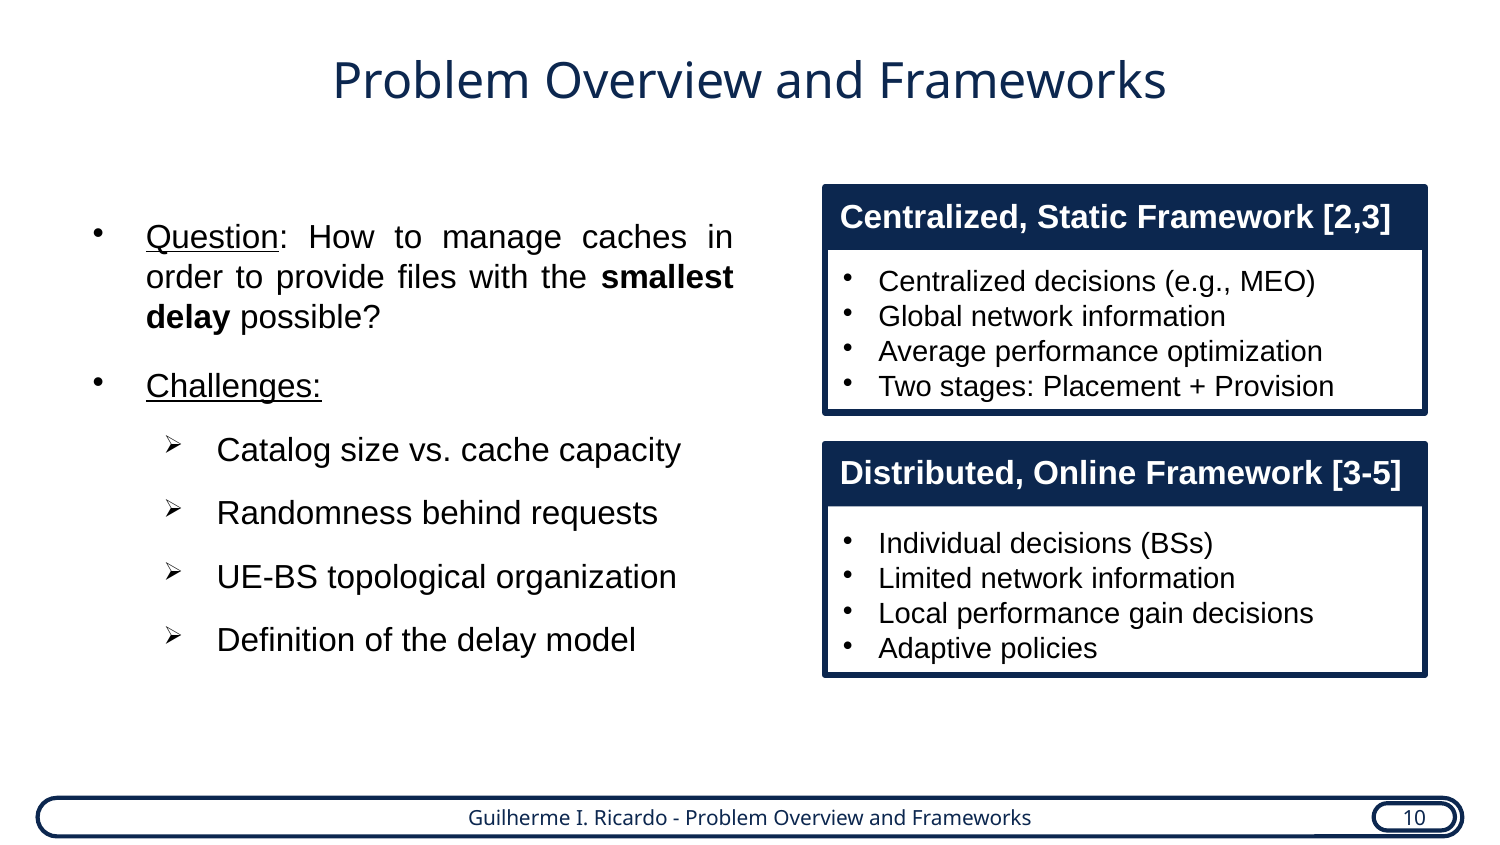

# Problem Overview and Frameworks
Centralized decisions (e.g., MEO)
Global network information
Average performance optimization
Two stages: Placement + Provision
Centralized, Static Framework [2,3]
Question: How to manage caches in order to provide files with the smallest delay possible?
Challenges:
Catalog size vs. cache capacity
Randomness behind requests
UE-BS topological organization
Definition of the delay model
Individual decisions (BSs)
Limited network information
Local performance gain decisions
Adaptive policies
Distributed, Online Framework [3-5]
Guilherme I. Ricardo - Problem Overview and Frameworks
10